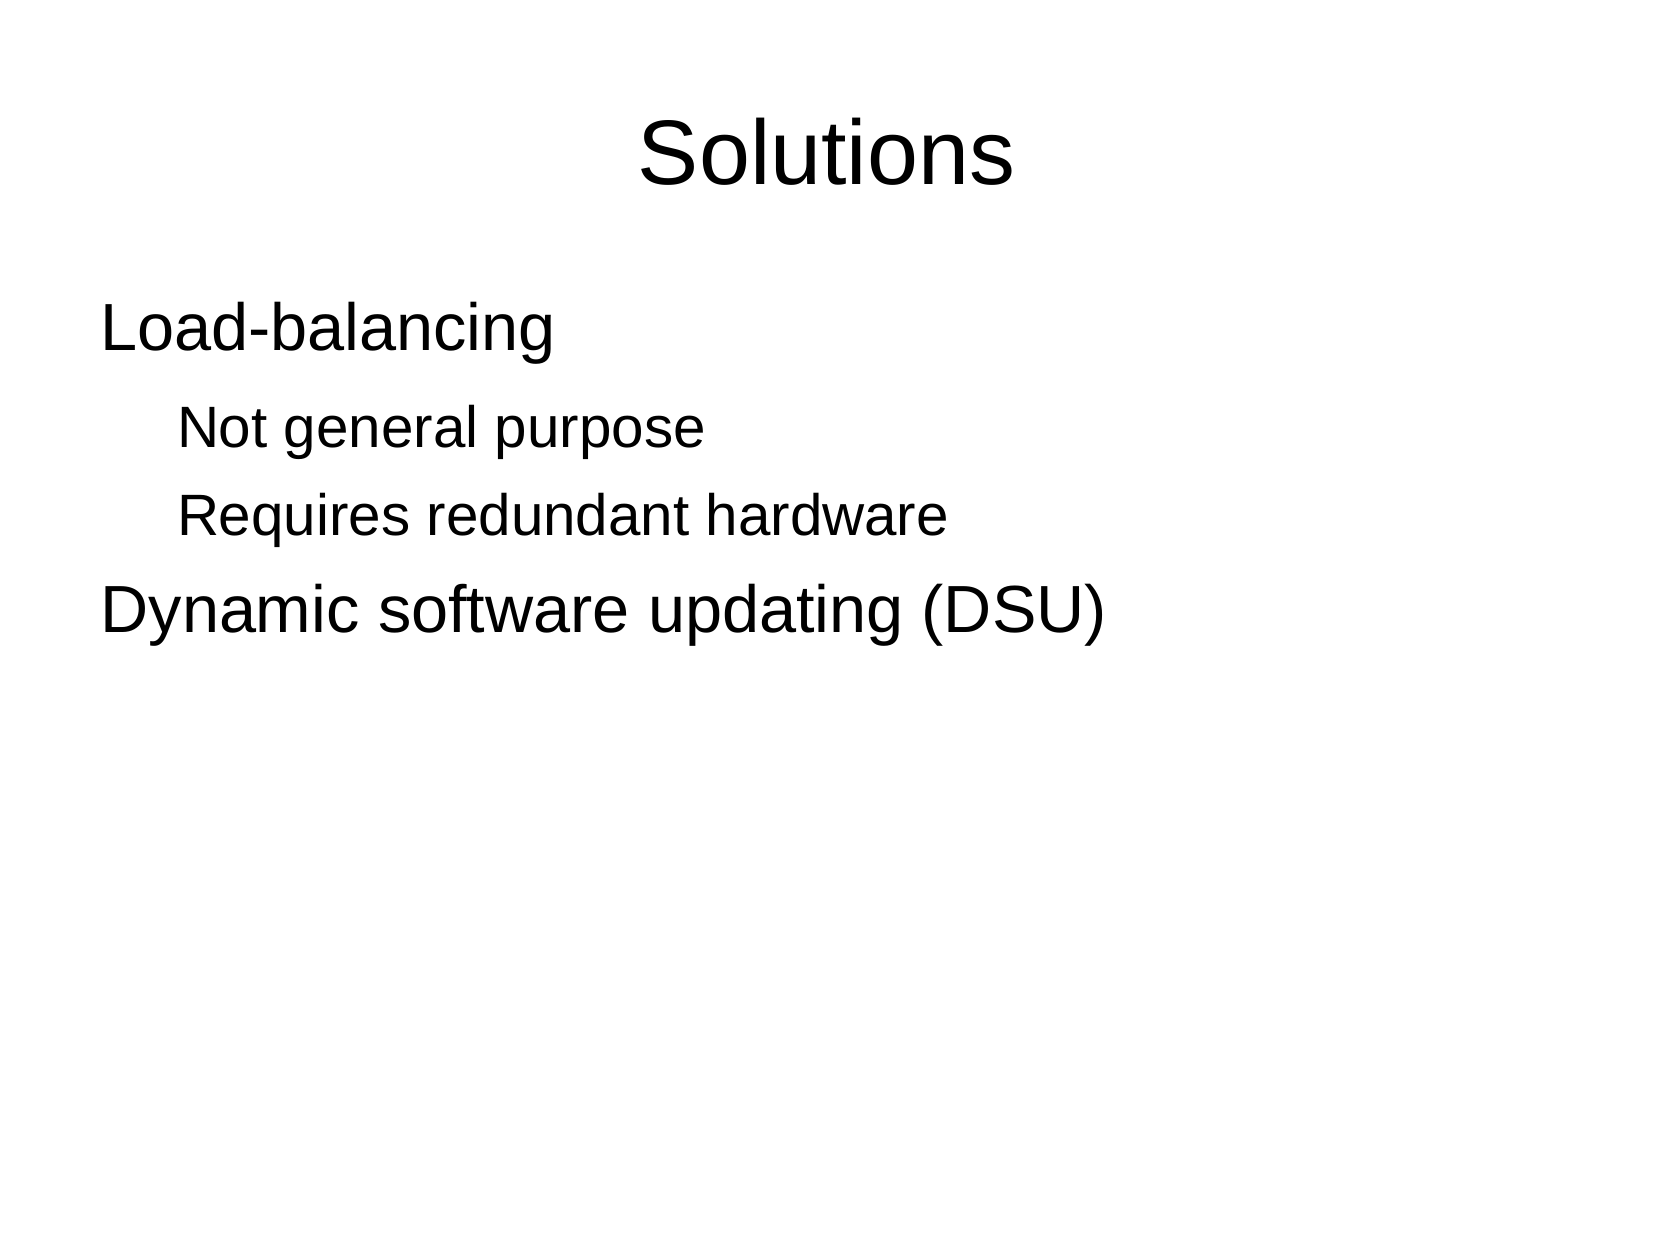

# Solutions
Load-balancing
Not general purpose
Requires redundant hardware
Dynamic software updating (DSU)